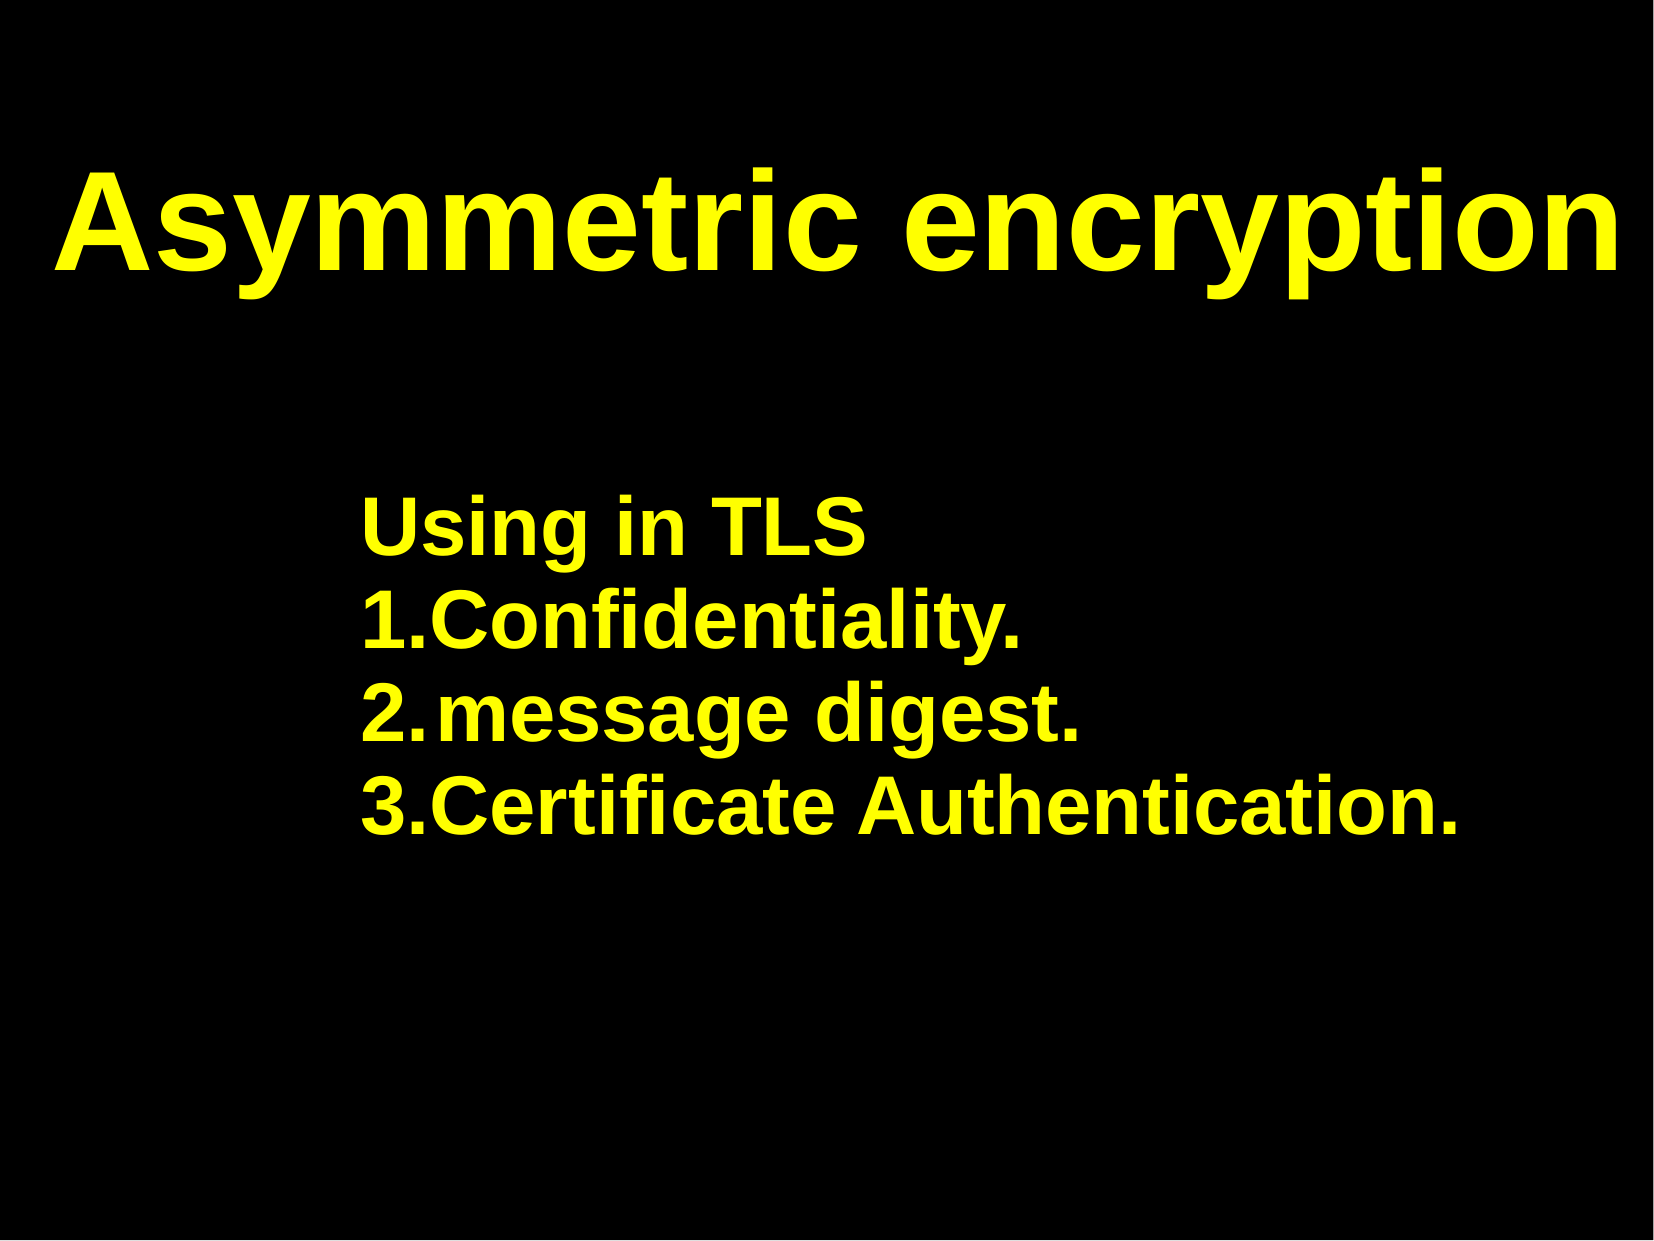

Asymmetric encryption
Using in TLS
1.Confidentiality.
2.	message digest.
3.Certificate Authentication.